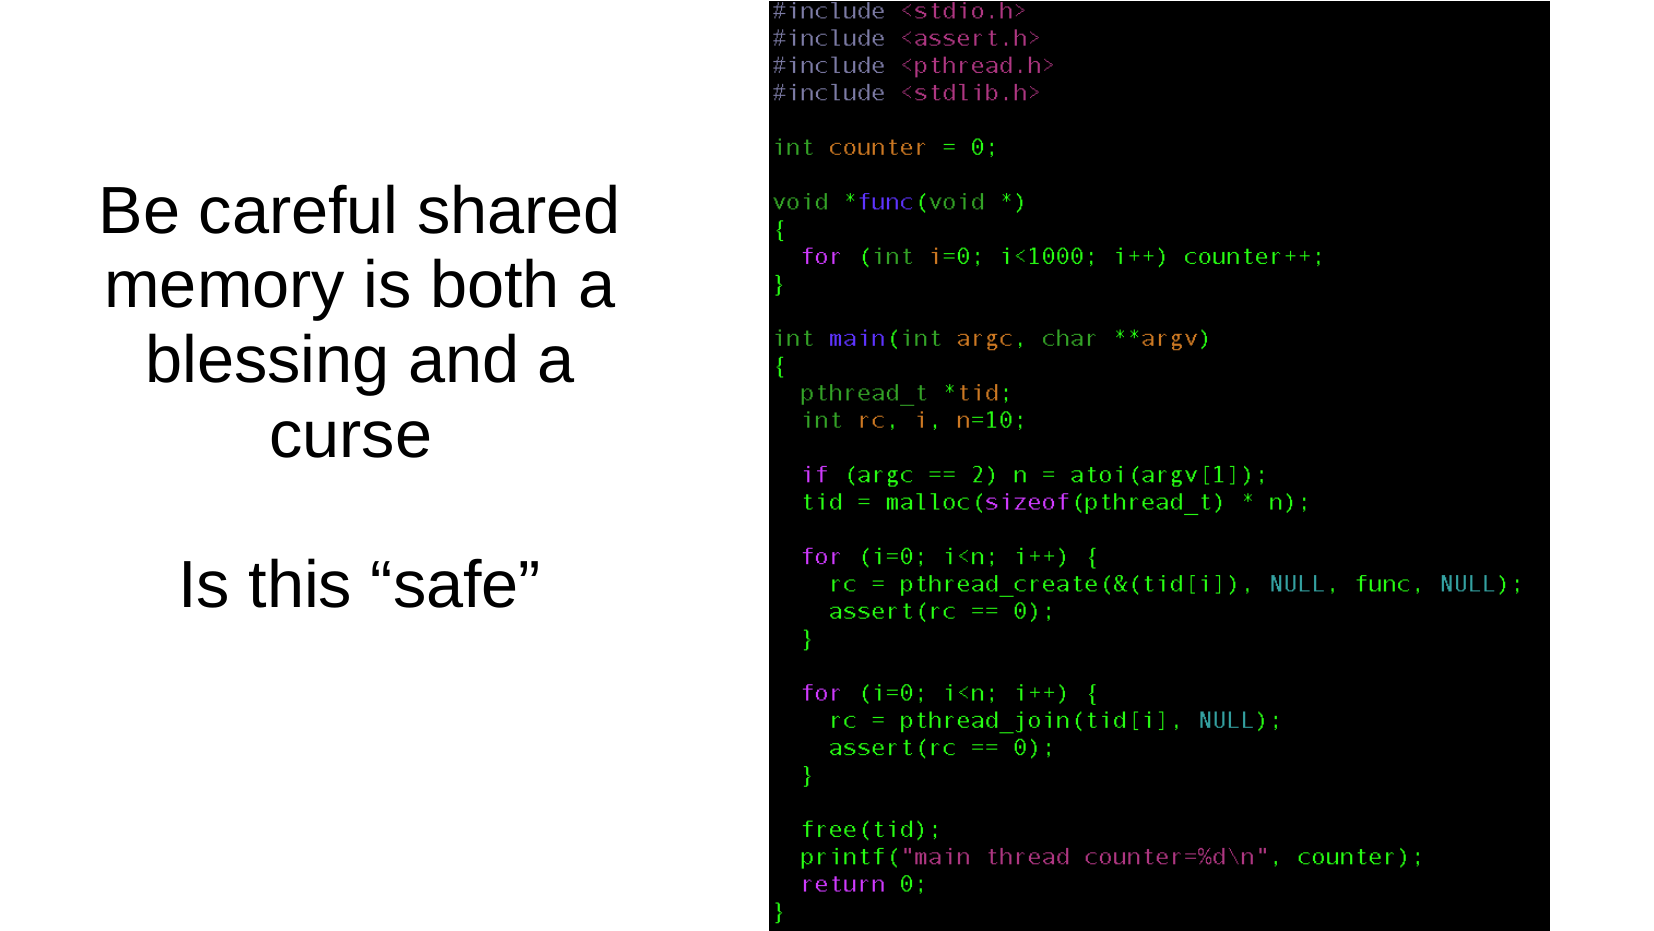

# Be careful shared memory is both a blessing and a curse
Is this “safe”